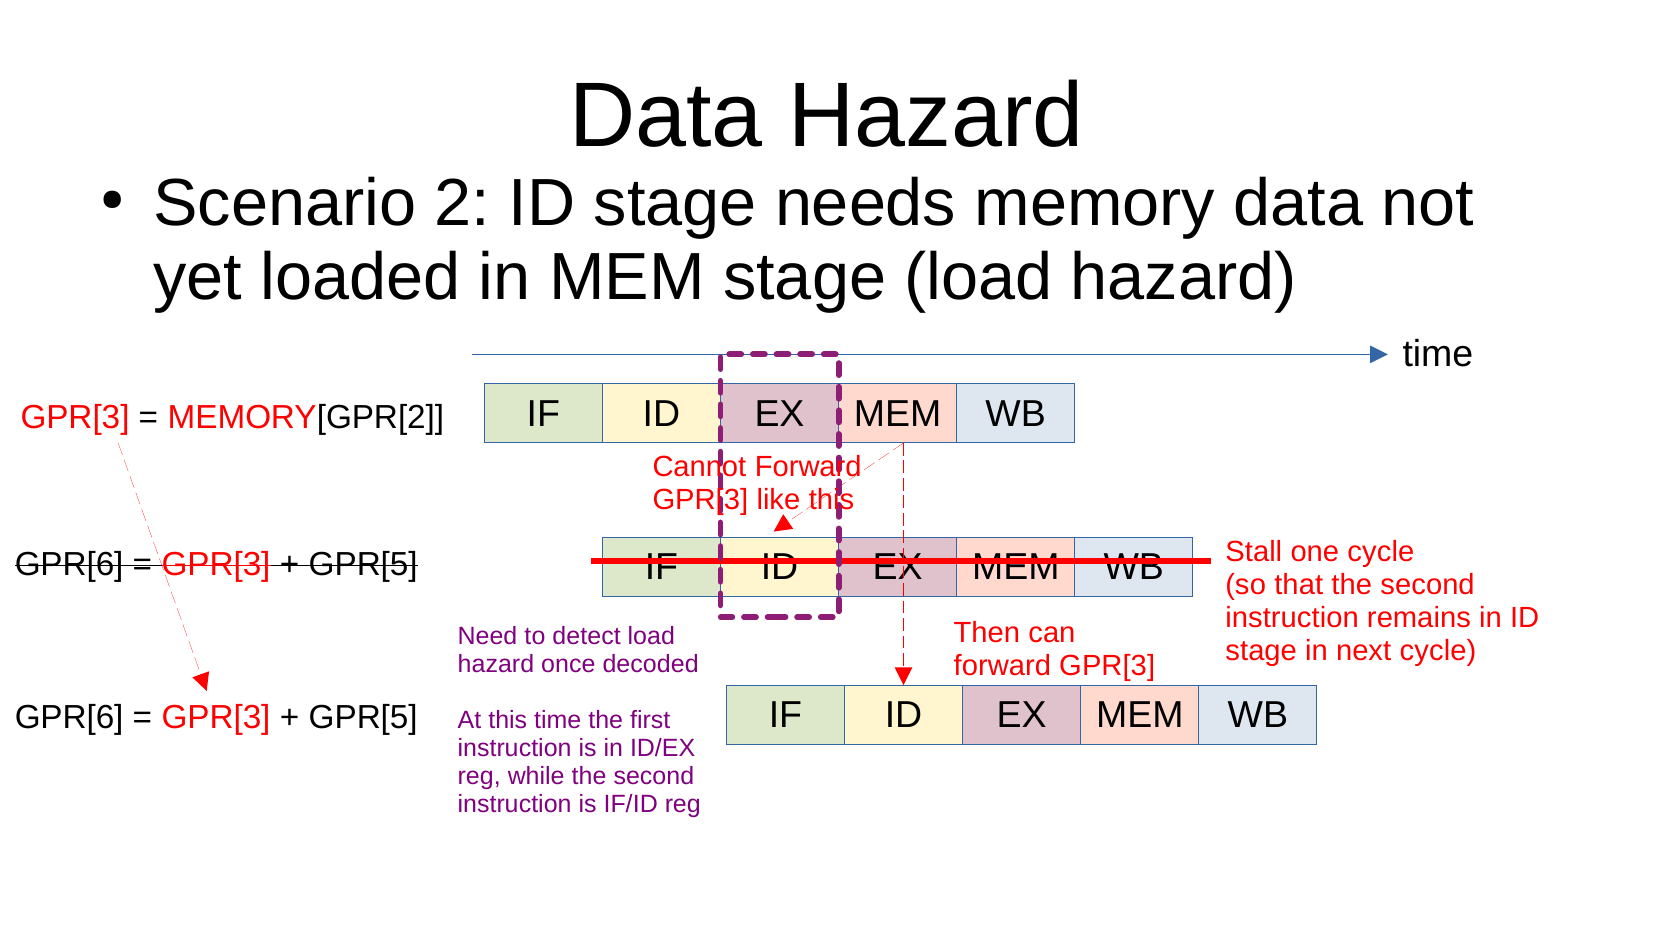

# Data Hazard
Scenario 2: ID stage needs memory data not yet loaded in MEM stage (load hazard)
time
IF
ID
EX
MEM
WB
GPR[3] = MEMORY[GPR[2]]
Cannot Forward GPR[3] like this
Stall one cycle
(so that the second instruction remains in ID stage in next cycle)
IF
ID
EX
MEM
WB
GPR[6] = GPR[3] + GPR[5]
Then can
forward GPR[3]
Need to detect load hazard once decoded
At this time the first instruction is in ID/EX reg, while the second instruction is IF/ID reg
IF
ID
EX
MEM
WB
GPR[6] = GPR[3] + GPR[5]